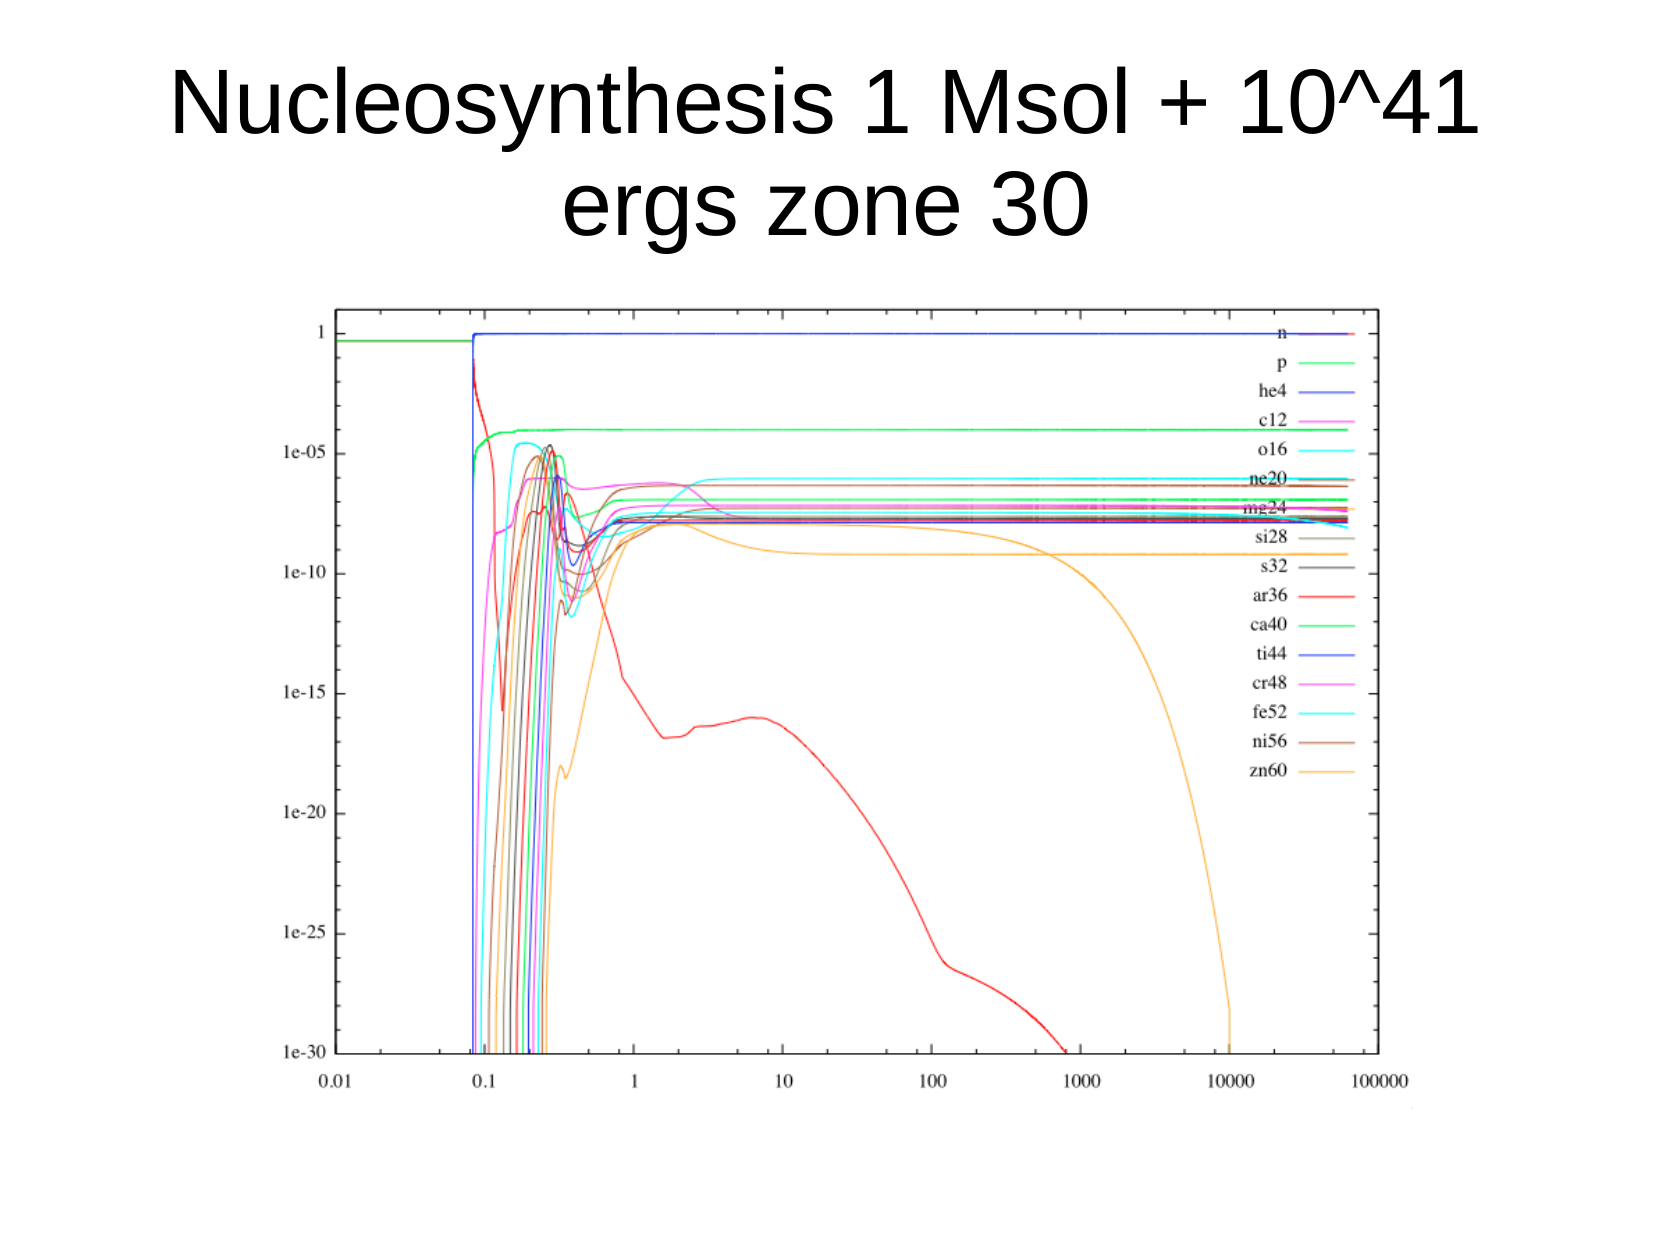

# Nucleosynthesis 1 Msol + 10^41 ergs zone 30